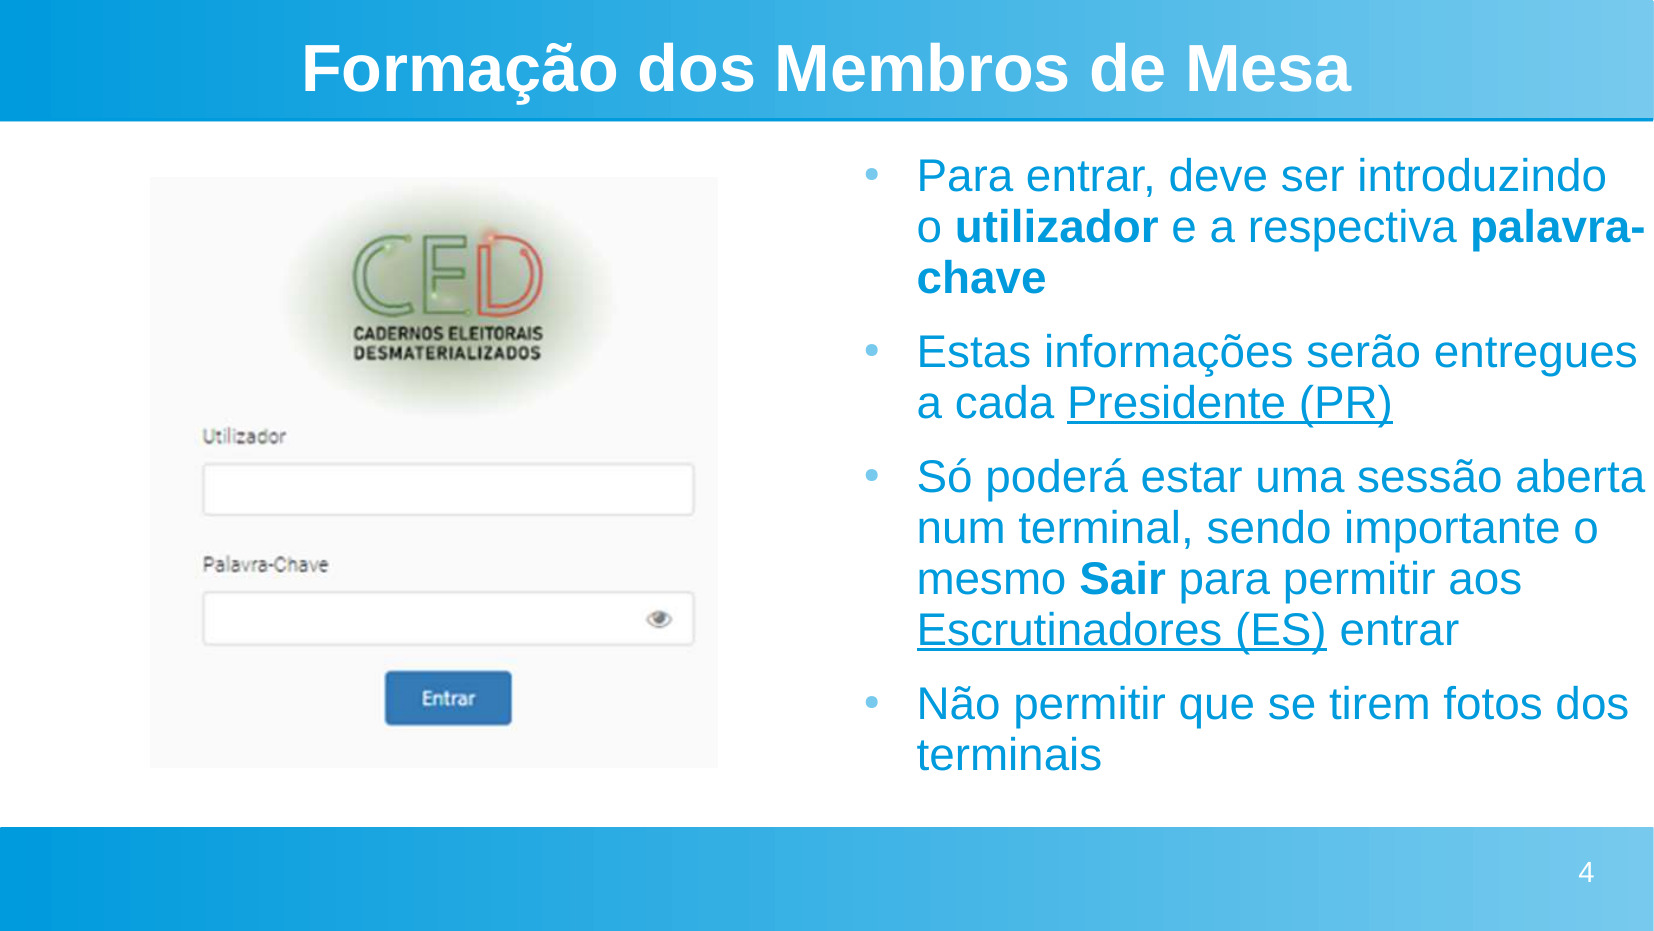

# Formação dos Membros de Mesa
Para entrar, deve ser introduzindo o utilizador e a respectiva palavra-chave
Estas informações serão entregues a cada Presidente (PR)
Só poderá estar uma sessão aberta num terminal, sendo importante o mesmo Sair para permitir aos Escrutinadores (ES) entrar
Não permitir que se tirem fotos dos terminais
4